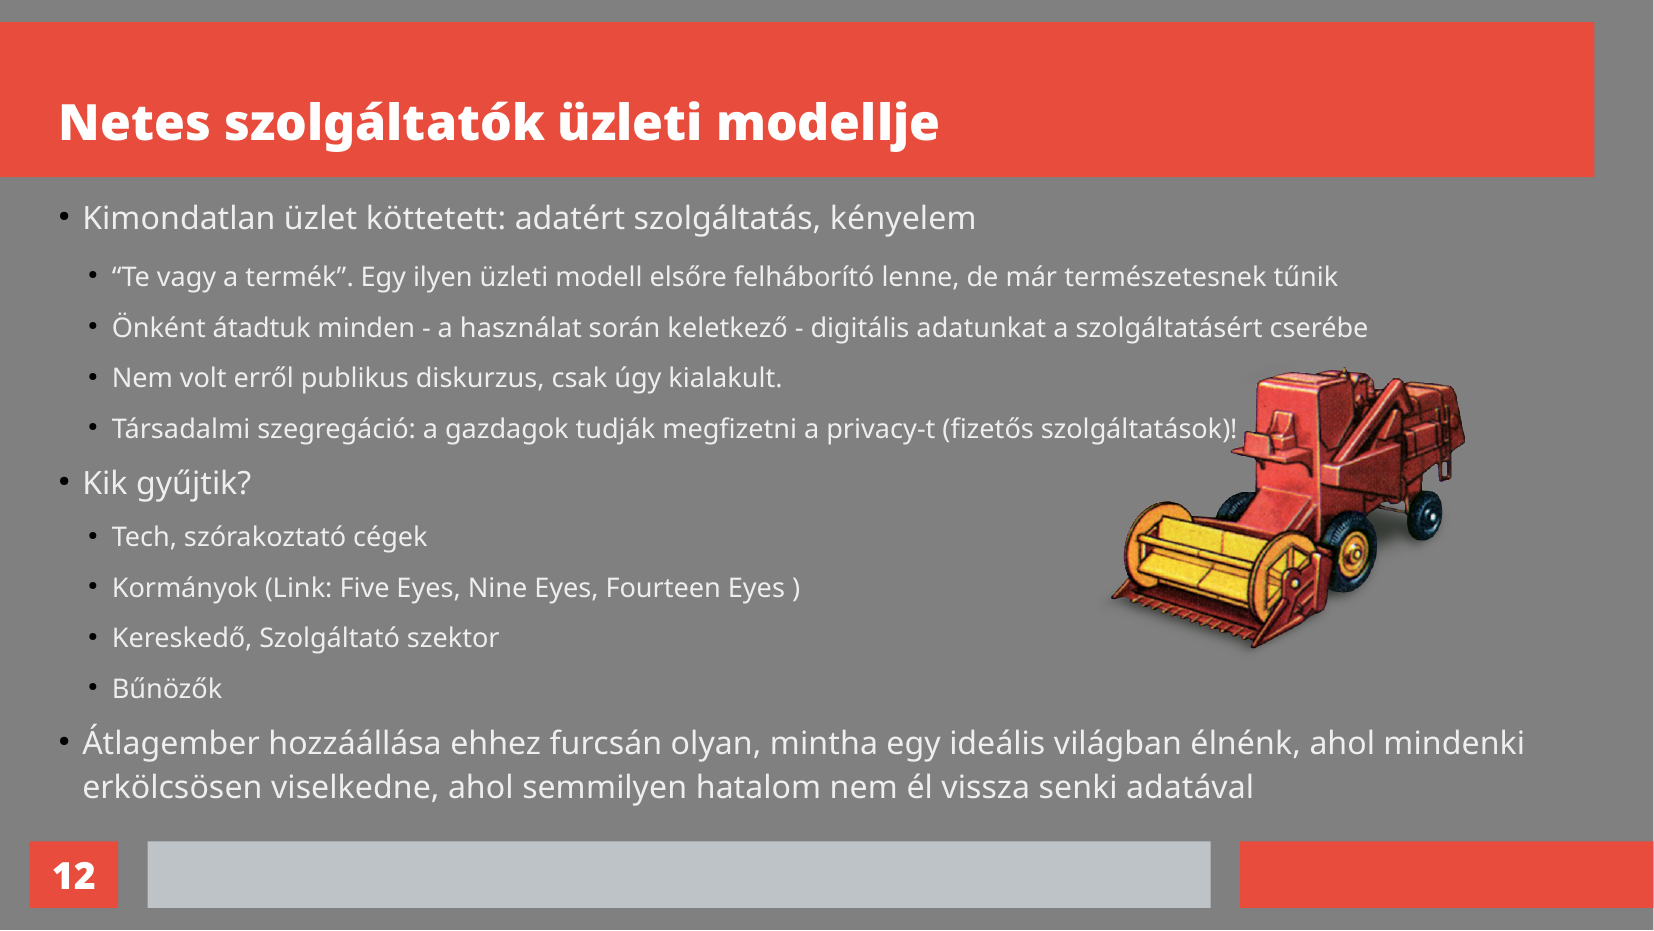

# Netes szolgáltatók üzleti modellje
Kimondatlan üzlet köttetett: adatért szolgáltatás, kényelem
“Te vagy a termék”. Egy ilyen üzleti modell elsőre felháborító lenne, de már természetesnek tűnik
Önként átadtuk minden - a használat során keletkező - digitális adatunkat a szolgáltatásért cserébe
Nem volt erről publikus diskurzus, csak úgy kialakult.
Társadalmi szegregáció: a gazdagok tudják megfizetni a privacy-t (fizetős szolgáltatások)!
Kik gyűjtik?
Tech, szórakoztató cégek
Kormányok (Link: Five Eyes, Nine Eyes, Fourteen Eyes )
Kereskedő, Szolgáltató szektor
Bűnözők
Átlagember hozzáállása ehhez furcsán olyan, mintha egy ideális világban élnénk, ahol mindenki erkölcsösen viselkedne, ahol semmilyen hatalom nem él vissza senki adatával
12